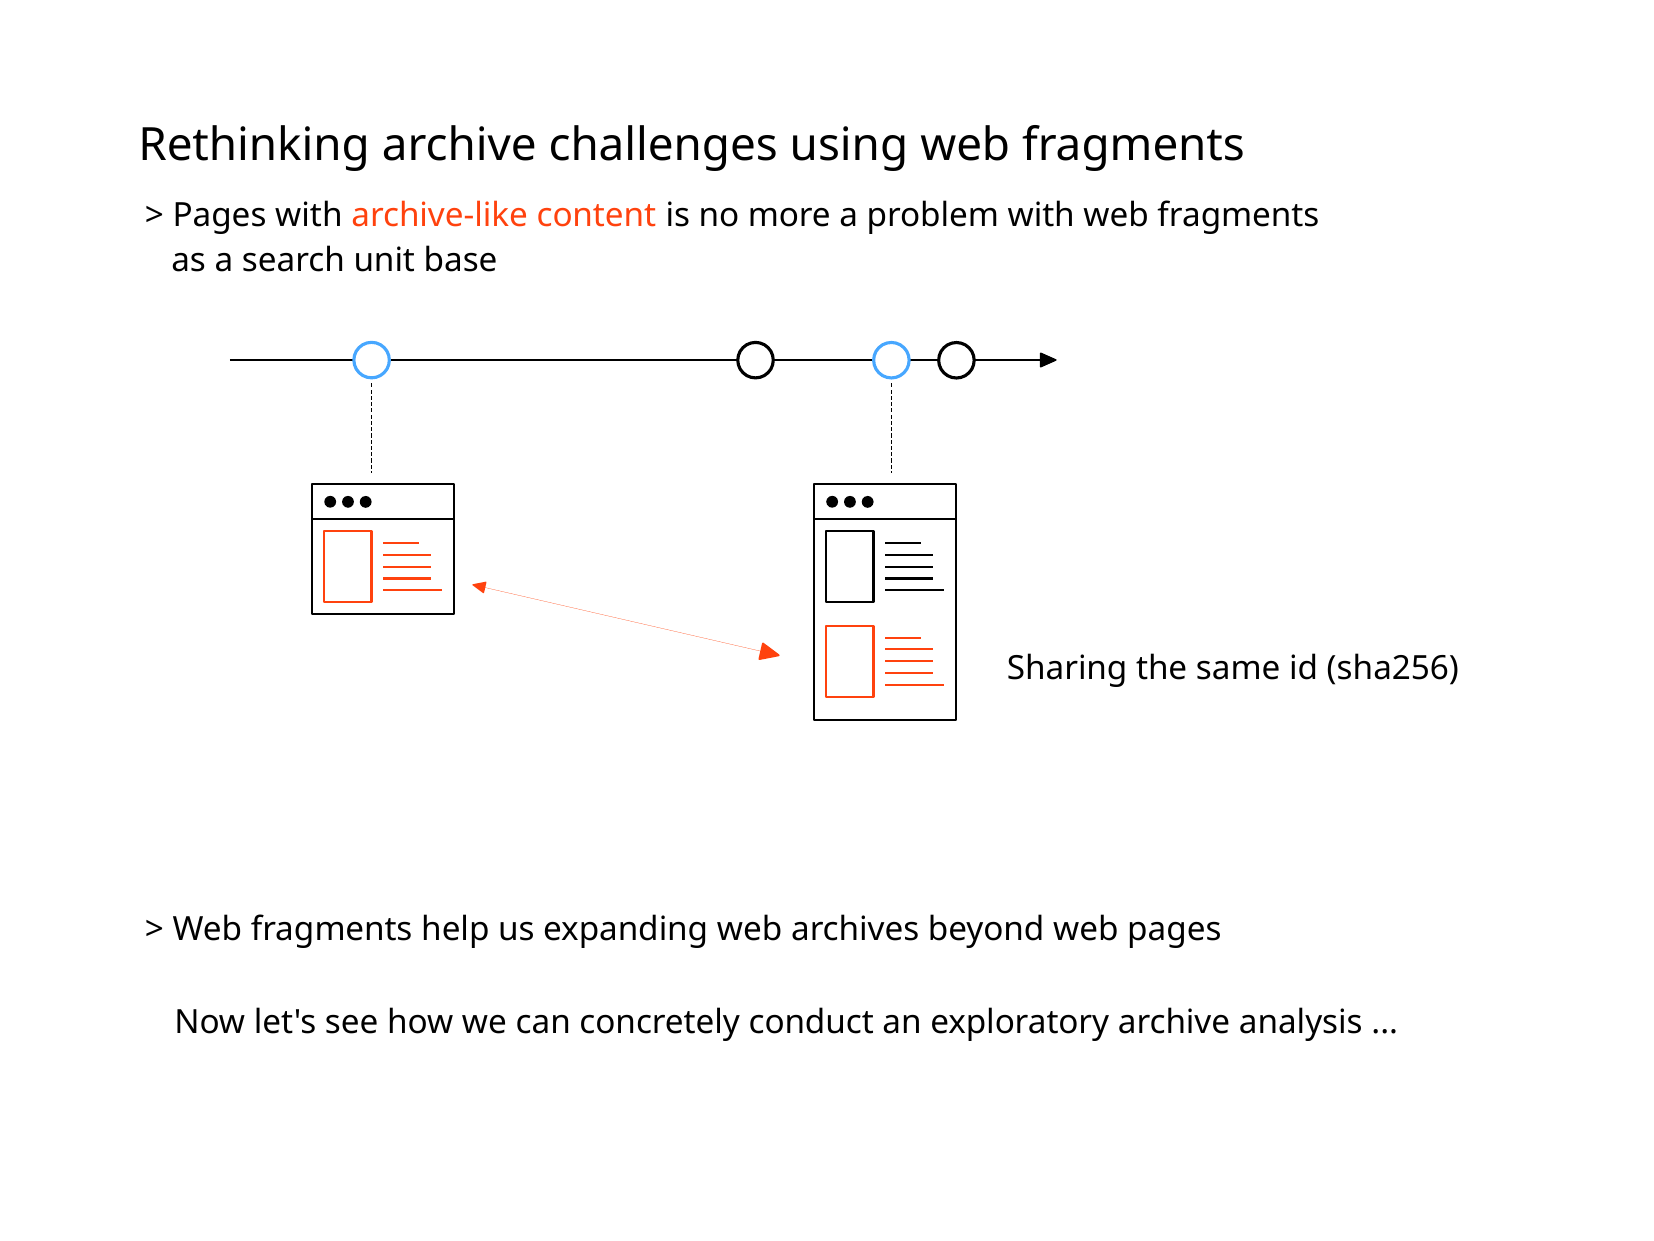

Rethinking archive challenges using web fragments
> Pages with archive-like content is no more a problem with web fragments
 as a search unit base
Sharing the same id (sha256)
> Web fragments help us expanding web archives beyond web pages
Now let's see how we can concretely conduct an exploratory archive analysis ...